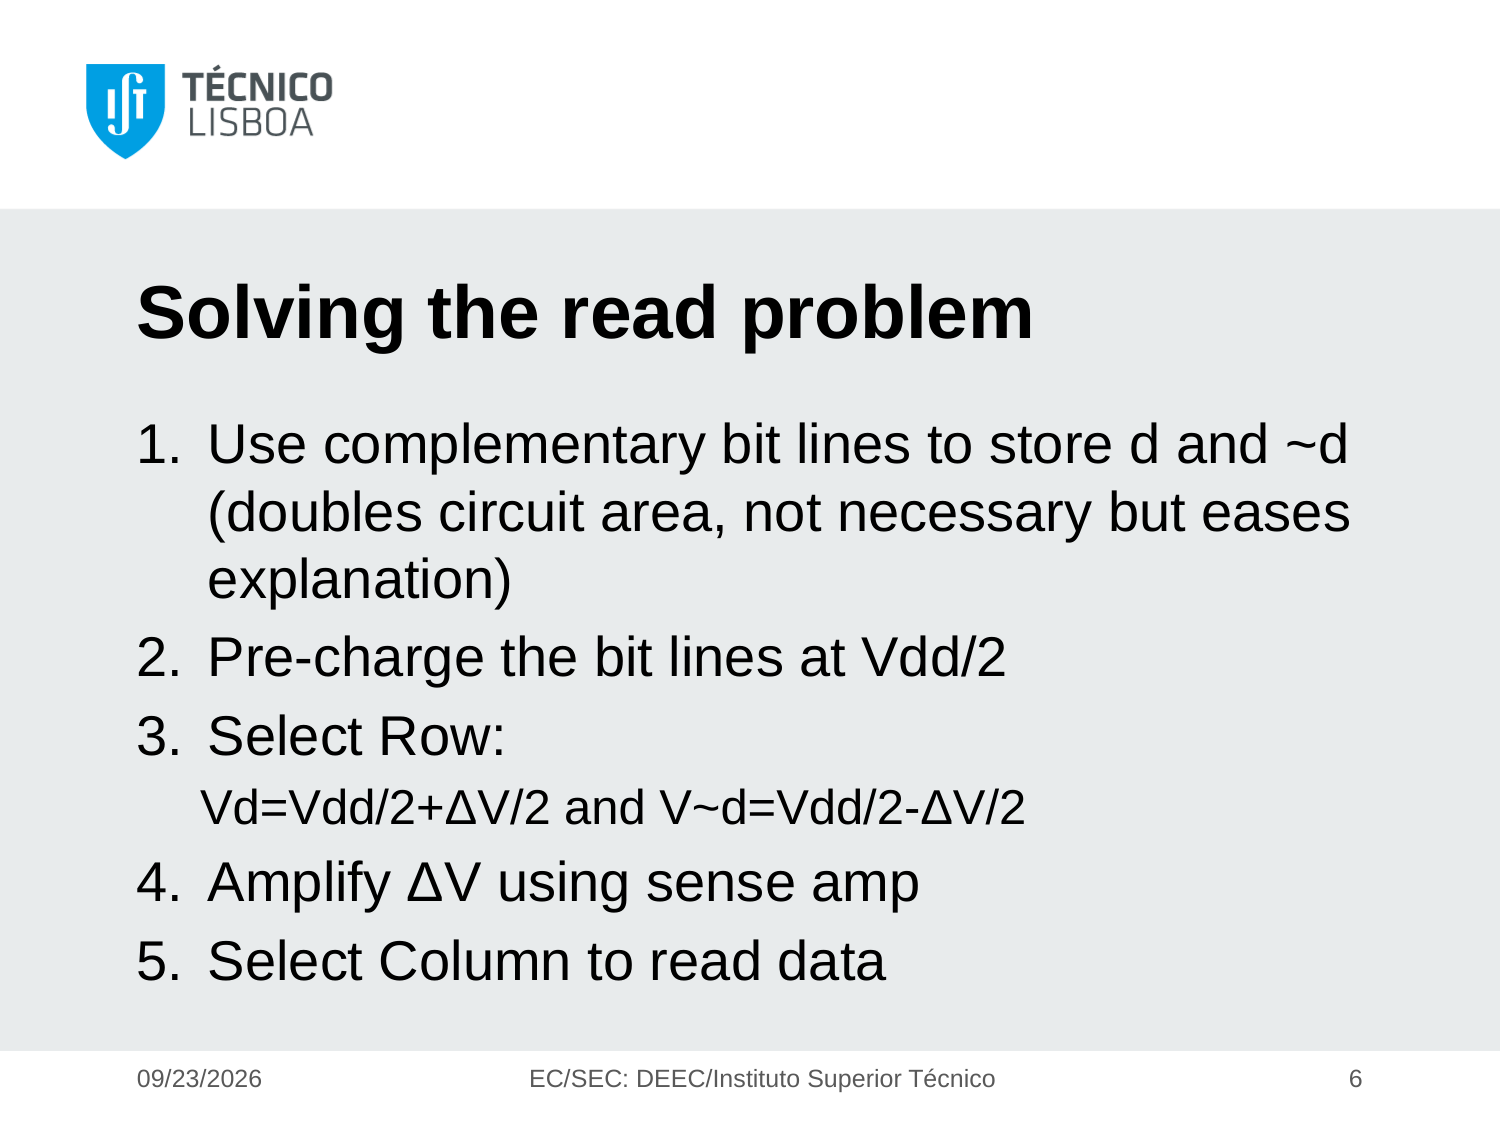

# Solving the read problem
Use complementary bit lines to store d and ~d (doubles circuit area, not necessary but eases explanation)
Pre-charge the bit lines at Vdd/2
Select Row:
Vd=Vdd/2+ΔV/2 and V~d=Vdd/2-ΔV/2
Amplify ΔV using sense amp
Select Column to read data
EC/SEC: DEEC/Instituto Superior Técnico